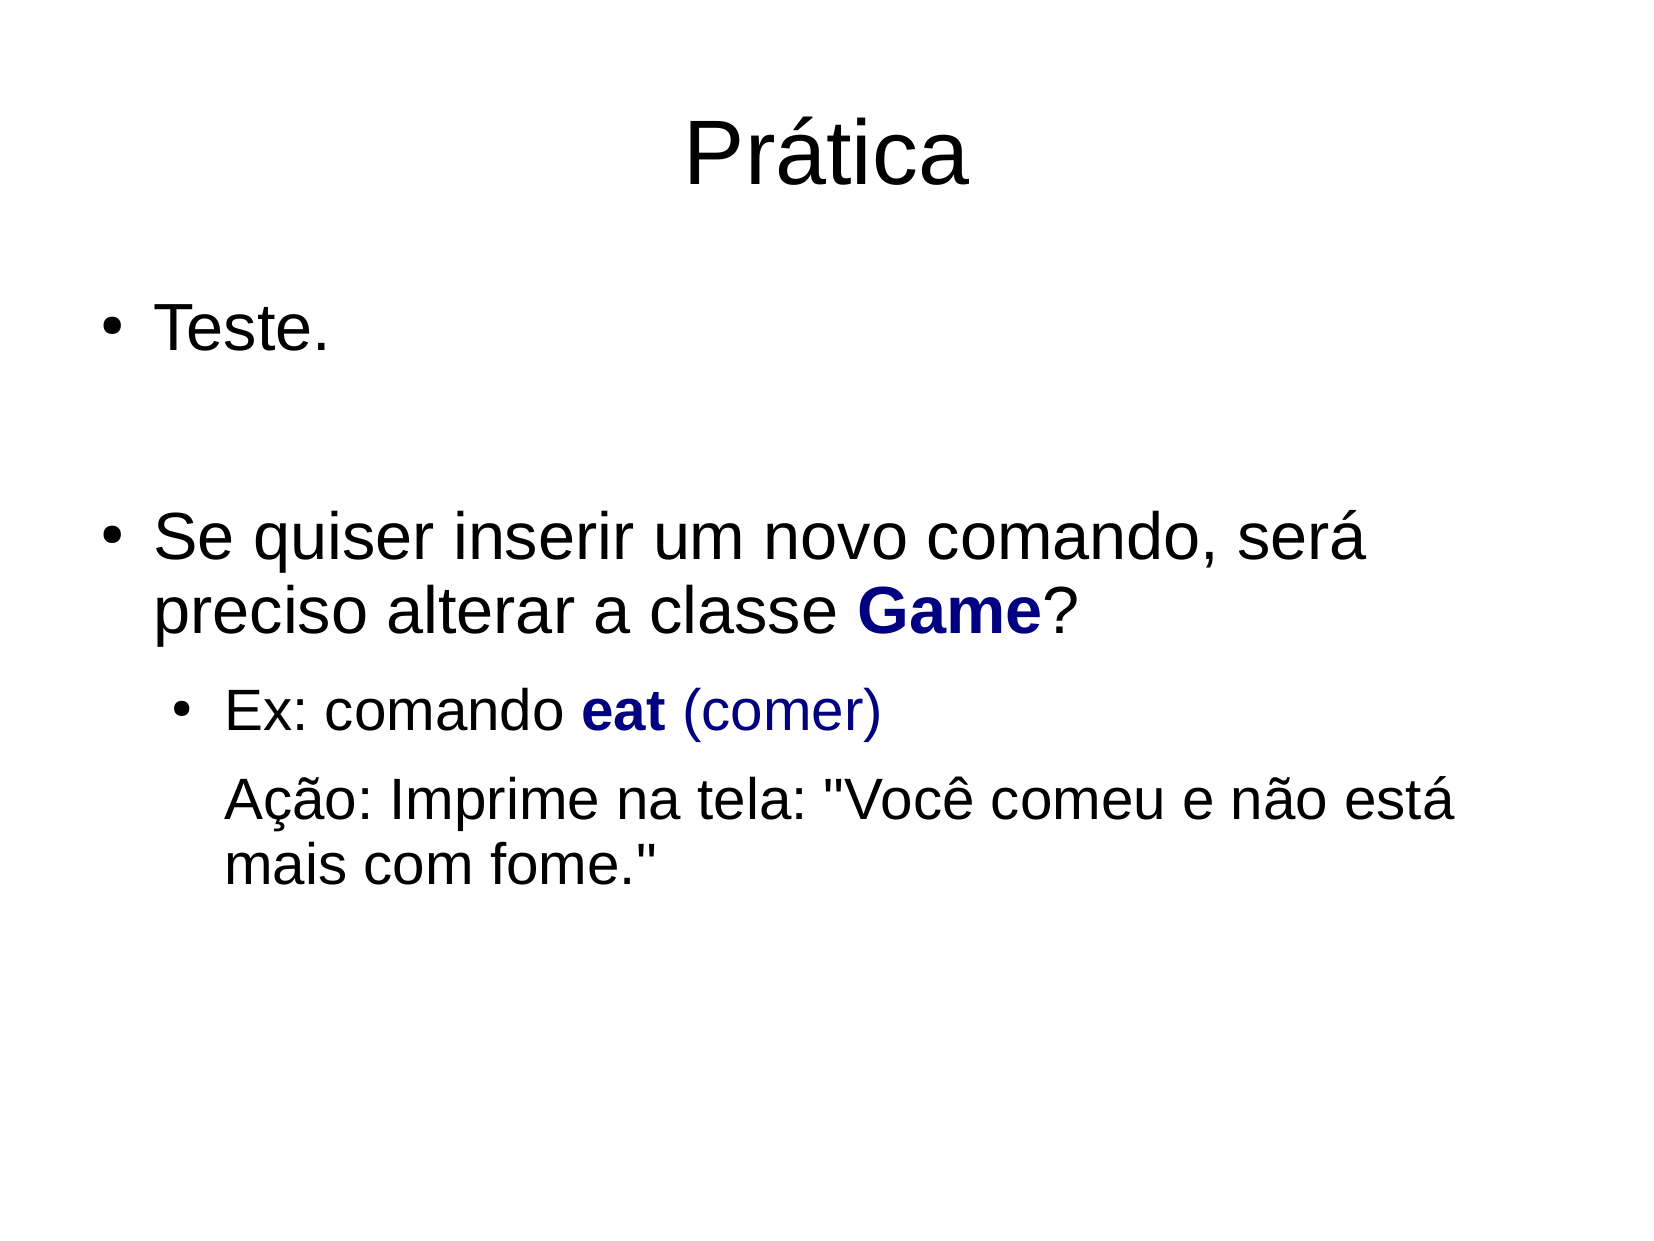

# Prática
Teste.
Se quiser inserir um novo comando, será preciso alterar a classe Game?
Ex: comando eat (comer)
Ação: Imprime na tela: "Você comeu e não está mais com fome."